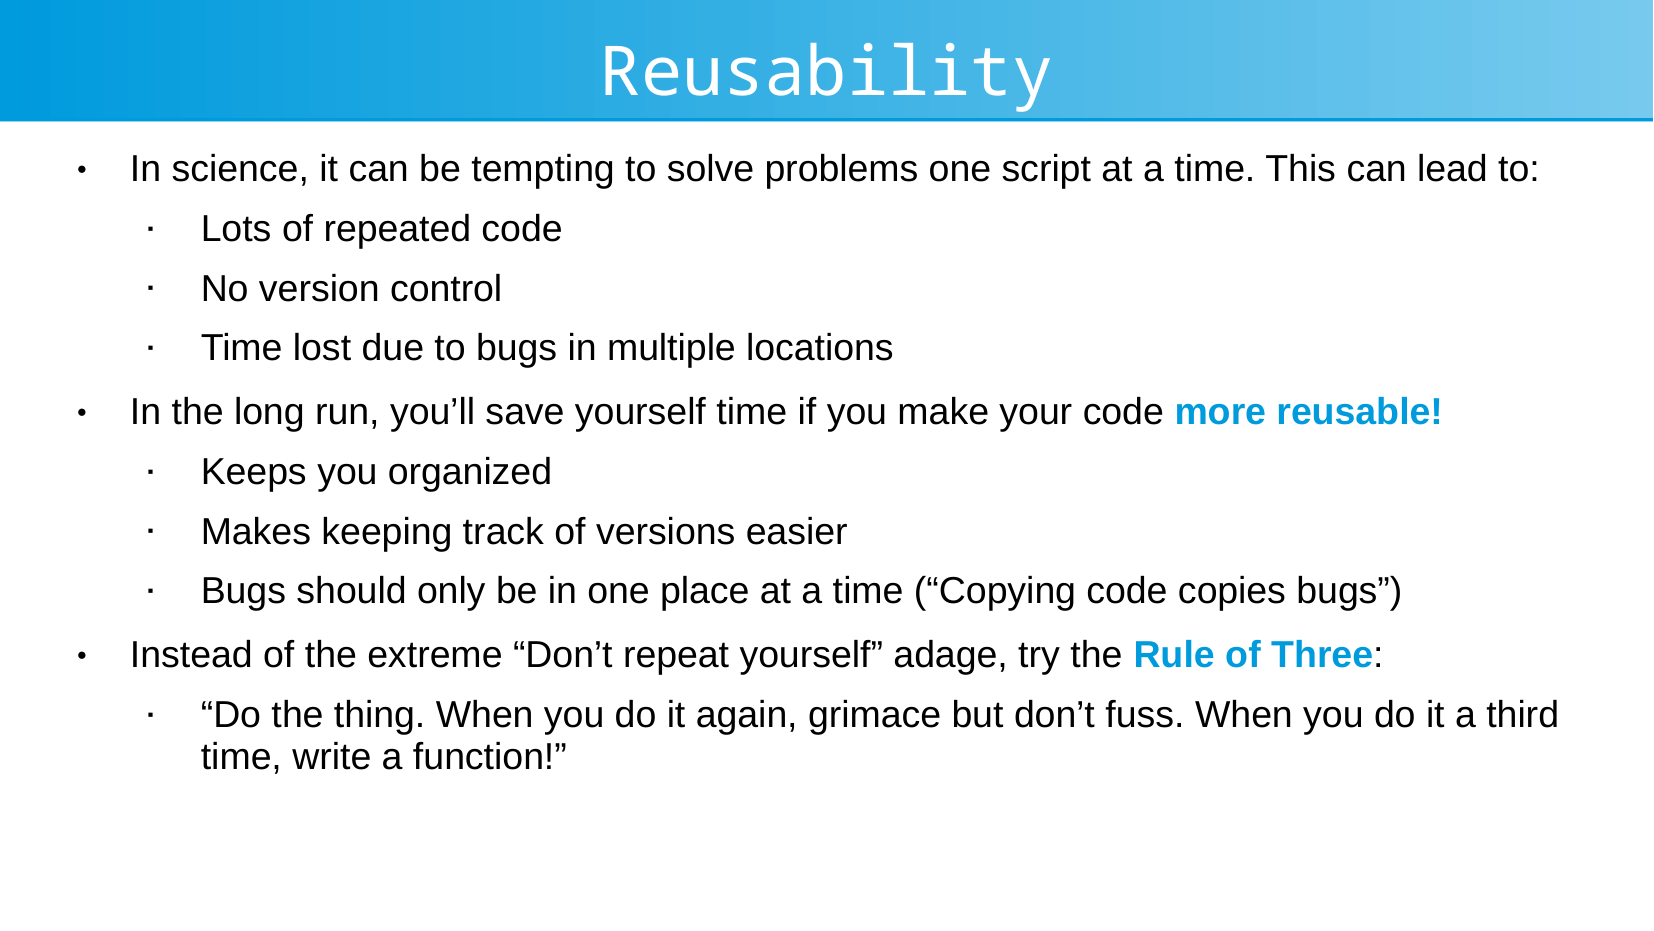

# Reusability
In science, it can be tempting to solve problems one script at a time. This can lead to:
Lots of repeated code
No version control
Time lost due to bugs in multiple locations
In the long run, you’ll save yourself time if you make your code more reusable!
Keeps you organized
Makes keeping track of versions easier
Bugs should only be in one place at a time (“Copying code copies bugs”)
Instead of the extreme “Don’t repeat yourself” adage, try the Rule of Three:
“Do the thing. When you do it again, grimace but don’t fuss. When you do it a third time, write a function!”
10